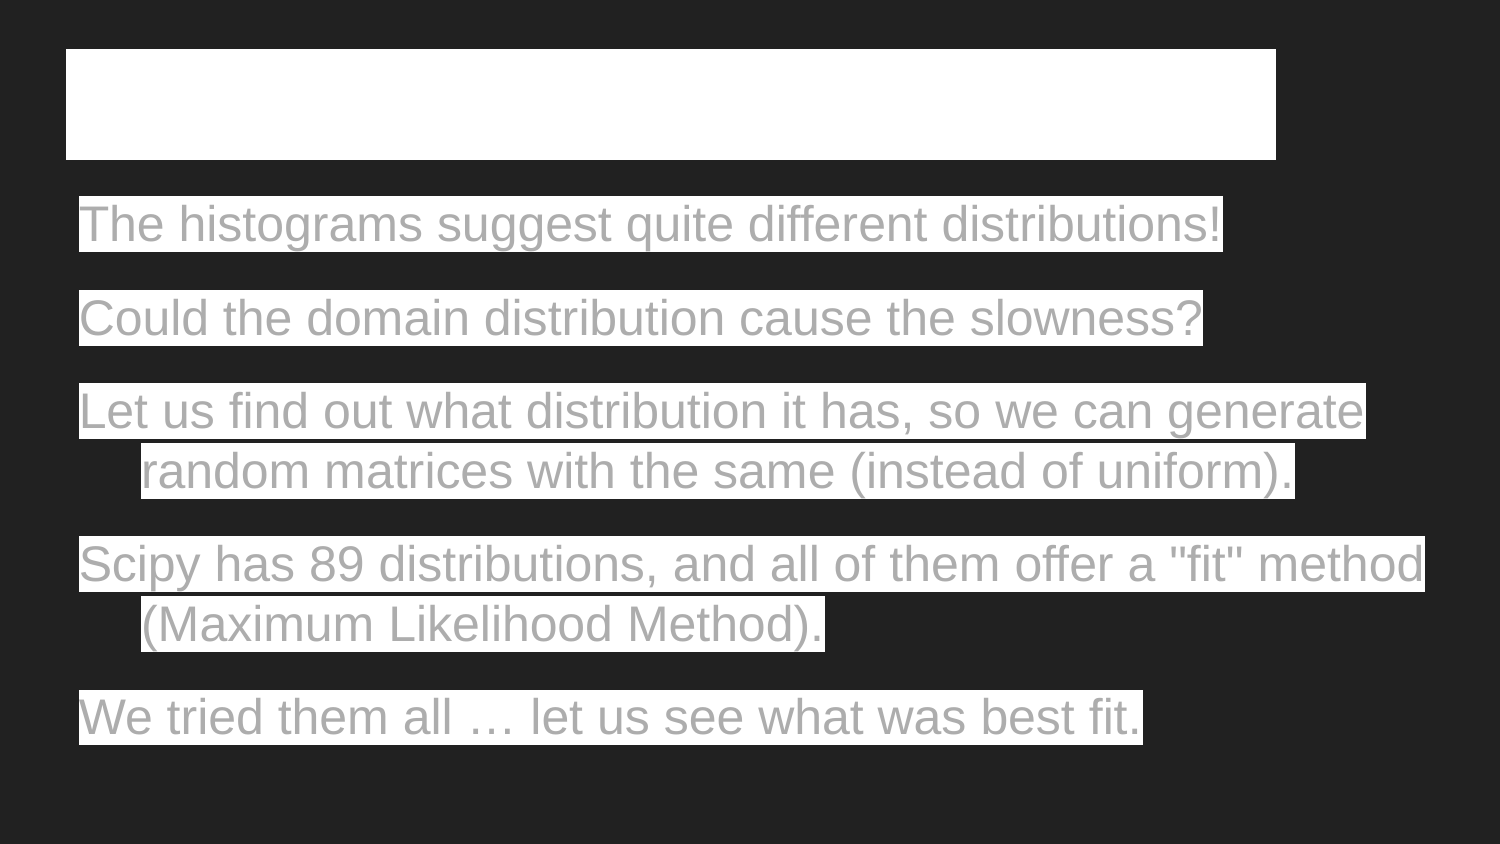

# Idea1: what is domain dist?
The histograms suggest quite different distributions!
Could the domain distribution cause the slowness?
Let us find out what distribution it has, so we can generate random matrices with the same (instead of uniform).
Scipy has 89 distributions, and all of them offer a "fit" method (Maximum Likelihood Method).
We tried them all … let us see what was best fit.